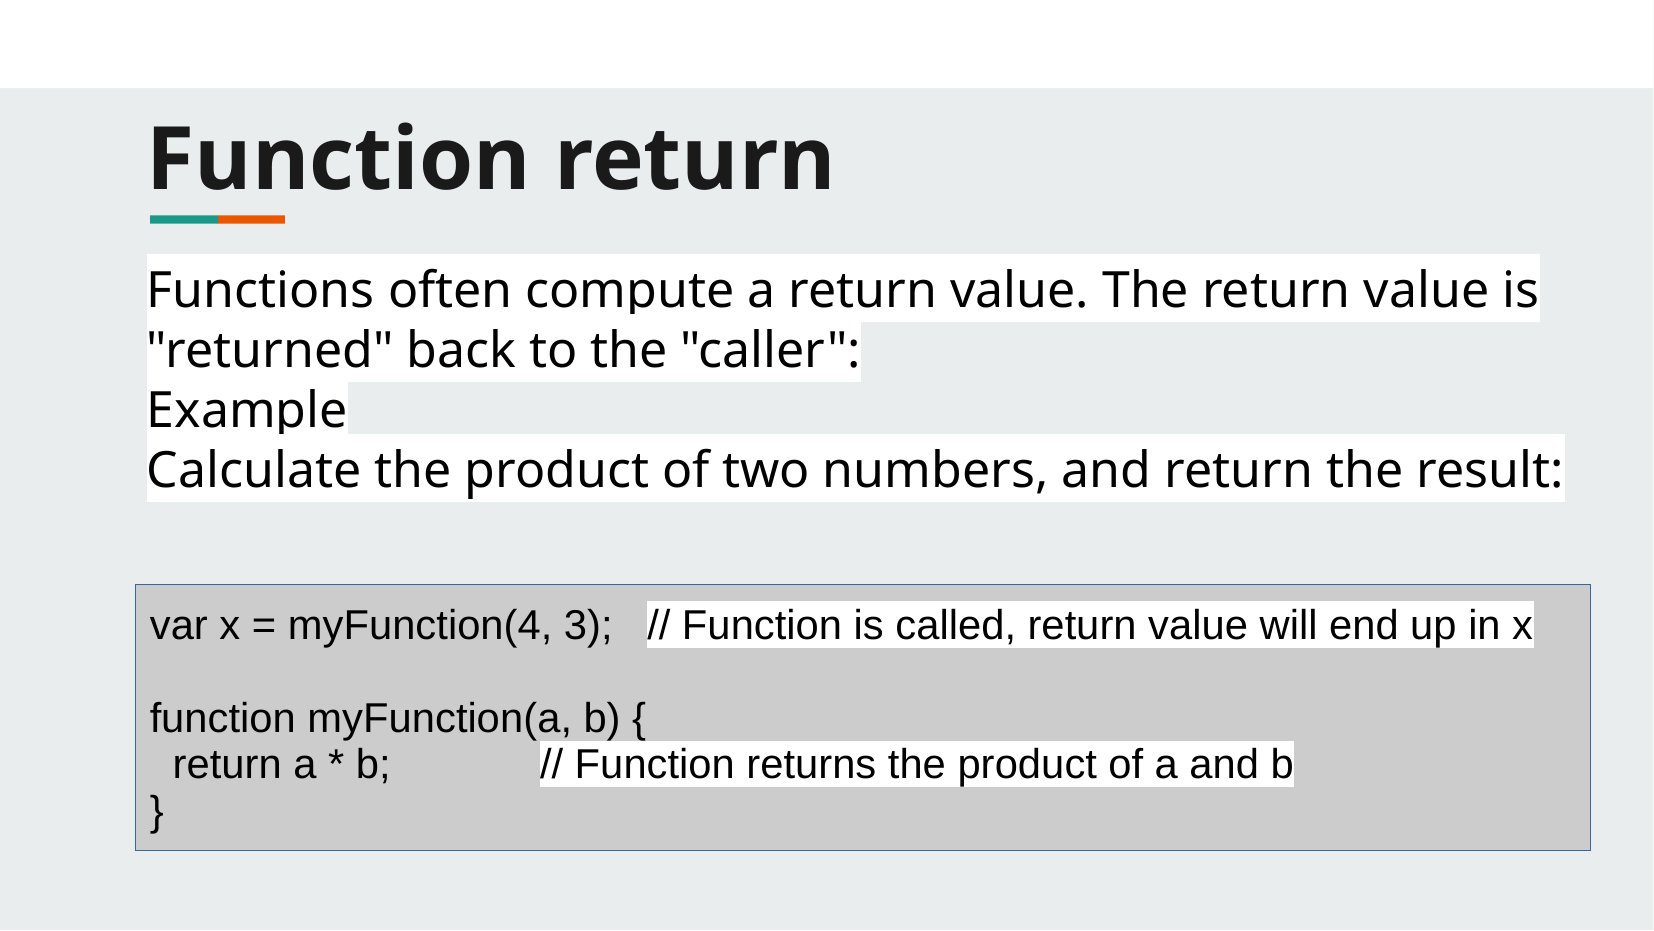

# Function return Functions often compute a return value. The return value is "returned" back to the "caller": Example Calculate the product of two numbers, and return the result:
var x = myFunction(4, 3); // Function is called, return value will end up in x
function myFunction(a, b) {
 return a * b; // Function returns the product of a and b
}